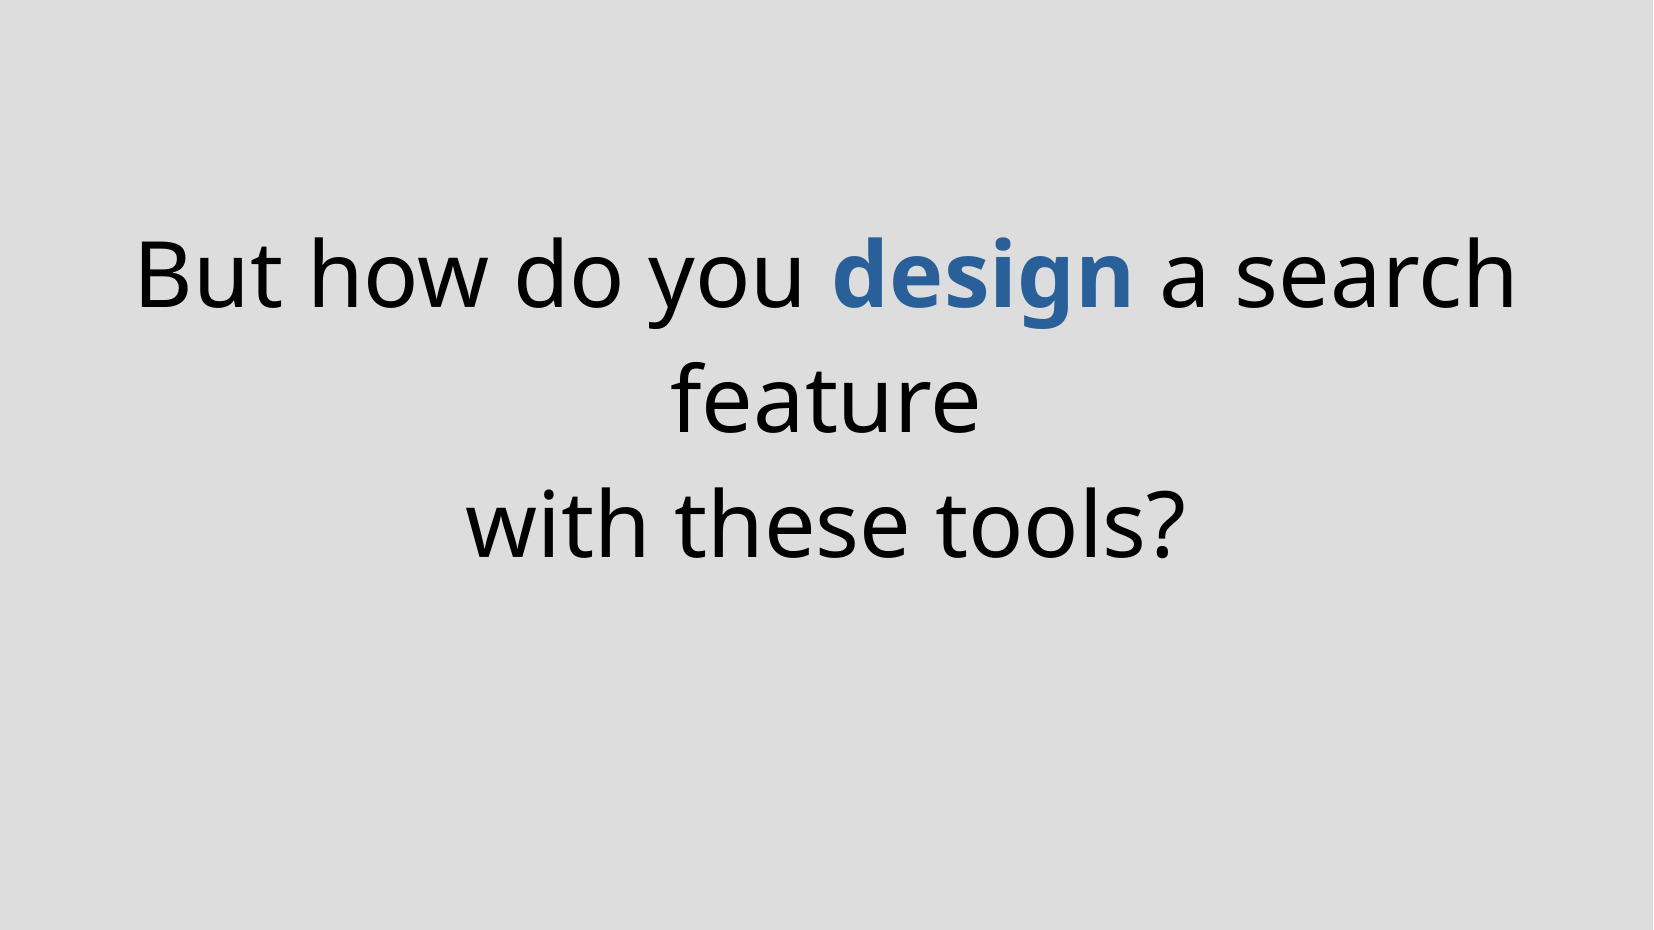

# But how do you design a search feature
with these tools?